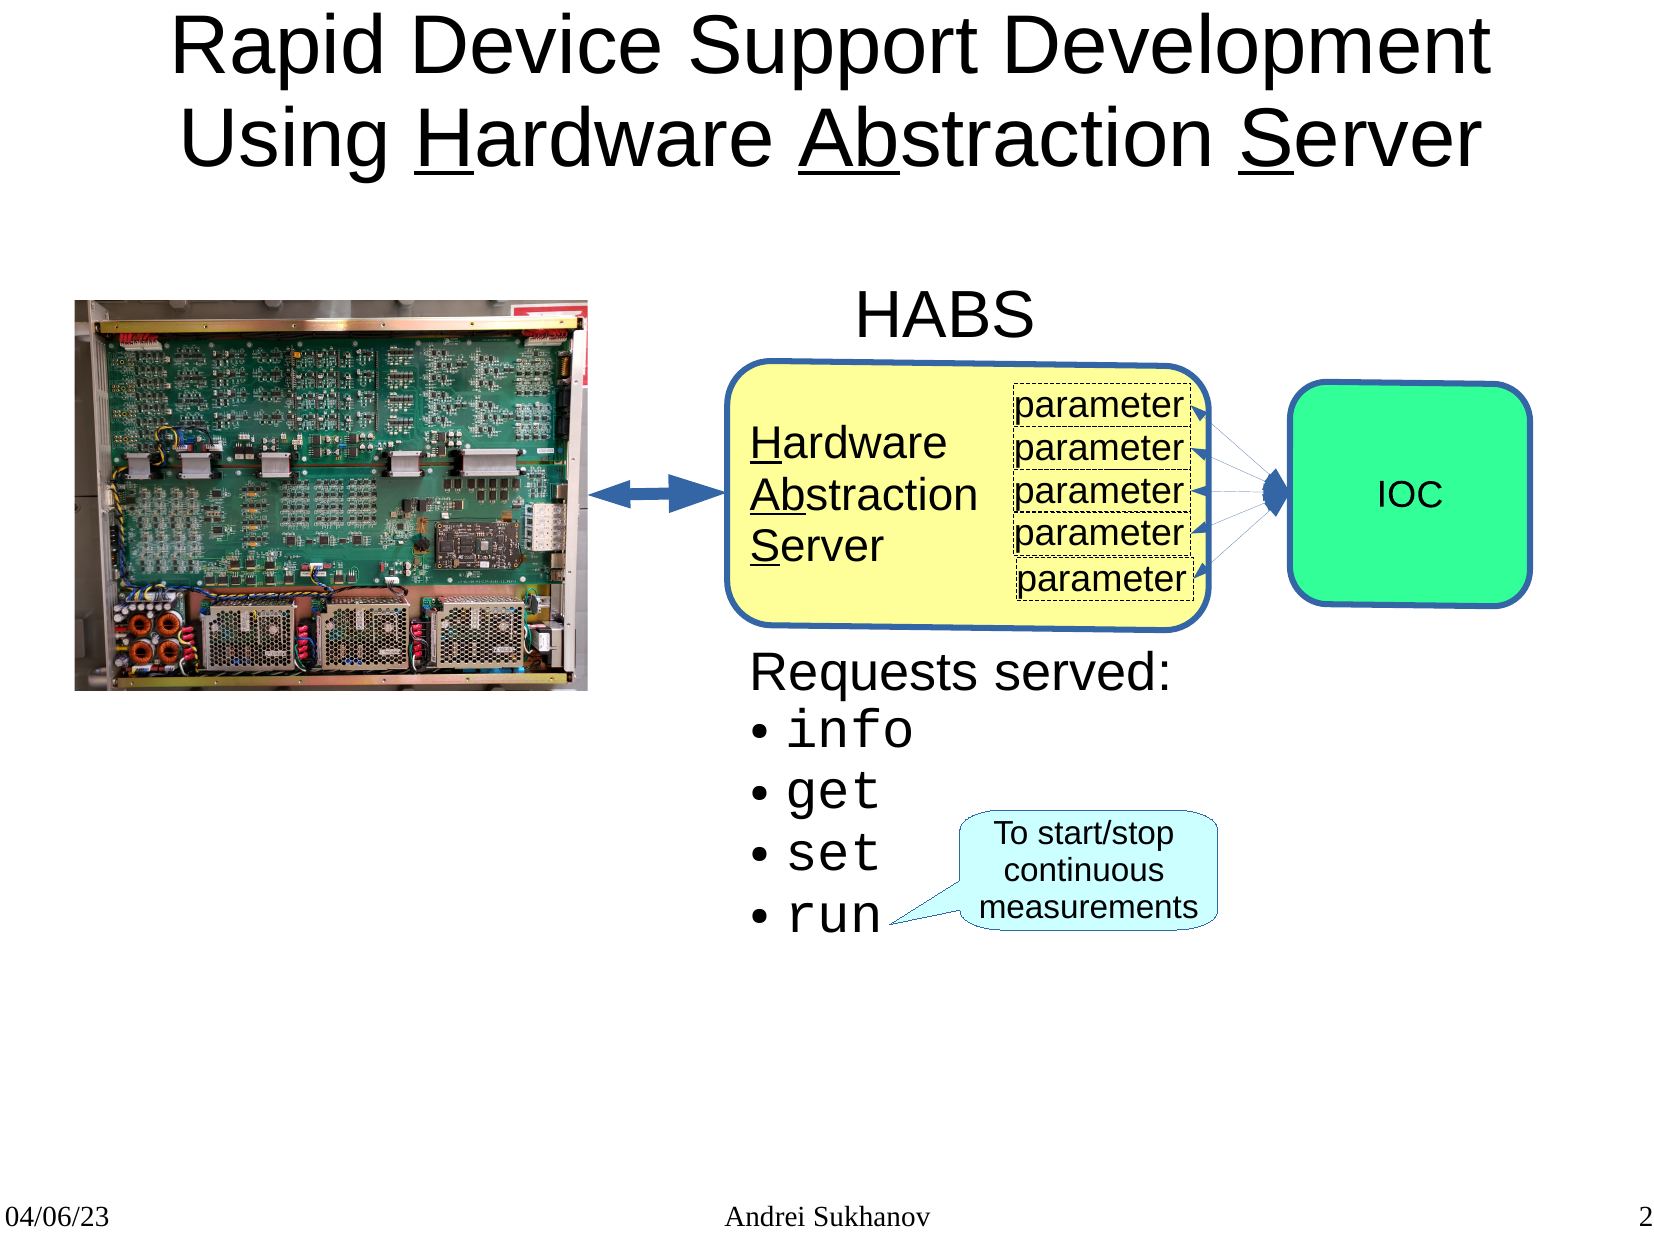

# Rapid Device Support Development Using Hardware Abstraction Server
HABS
IOC
parameter
Hardware
Abstraction
Server
parameter
parameter
parameter
parameter
Requests served:
info
get
set
run
To start/stop
continuous
measurements
04/06/23
Andrei Sukhanov
2